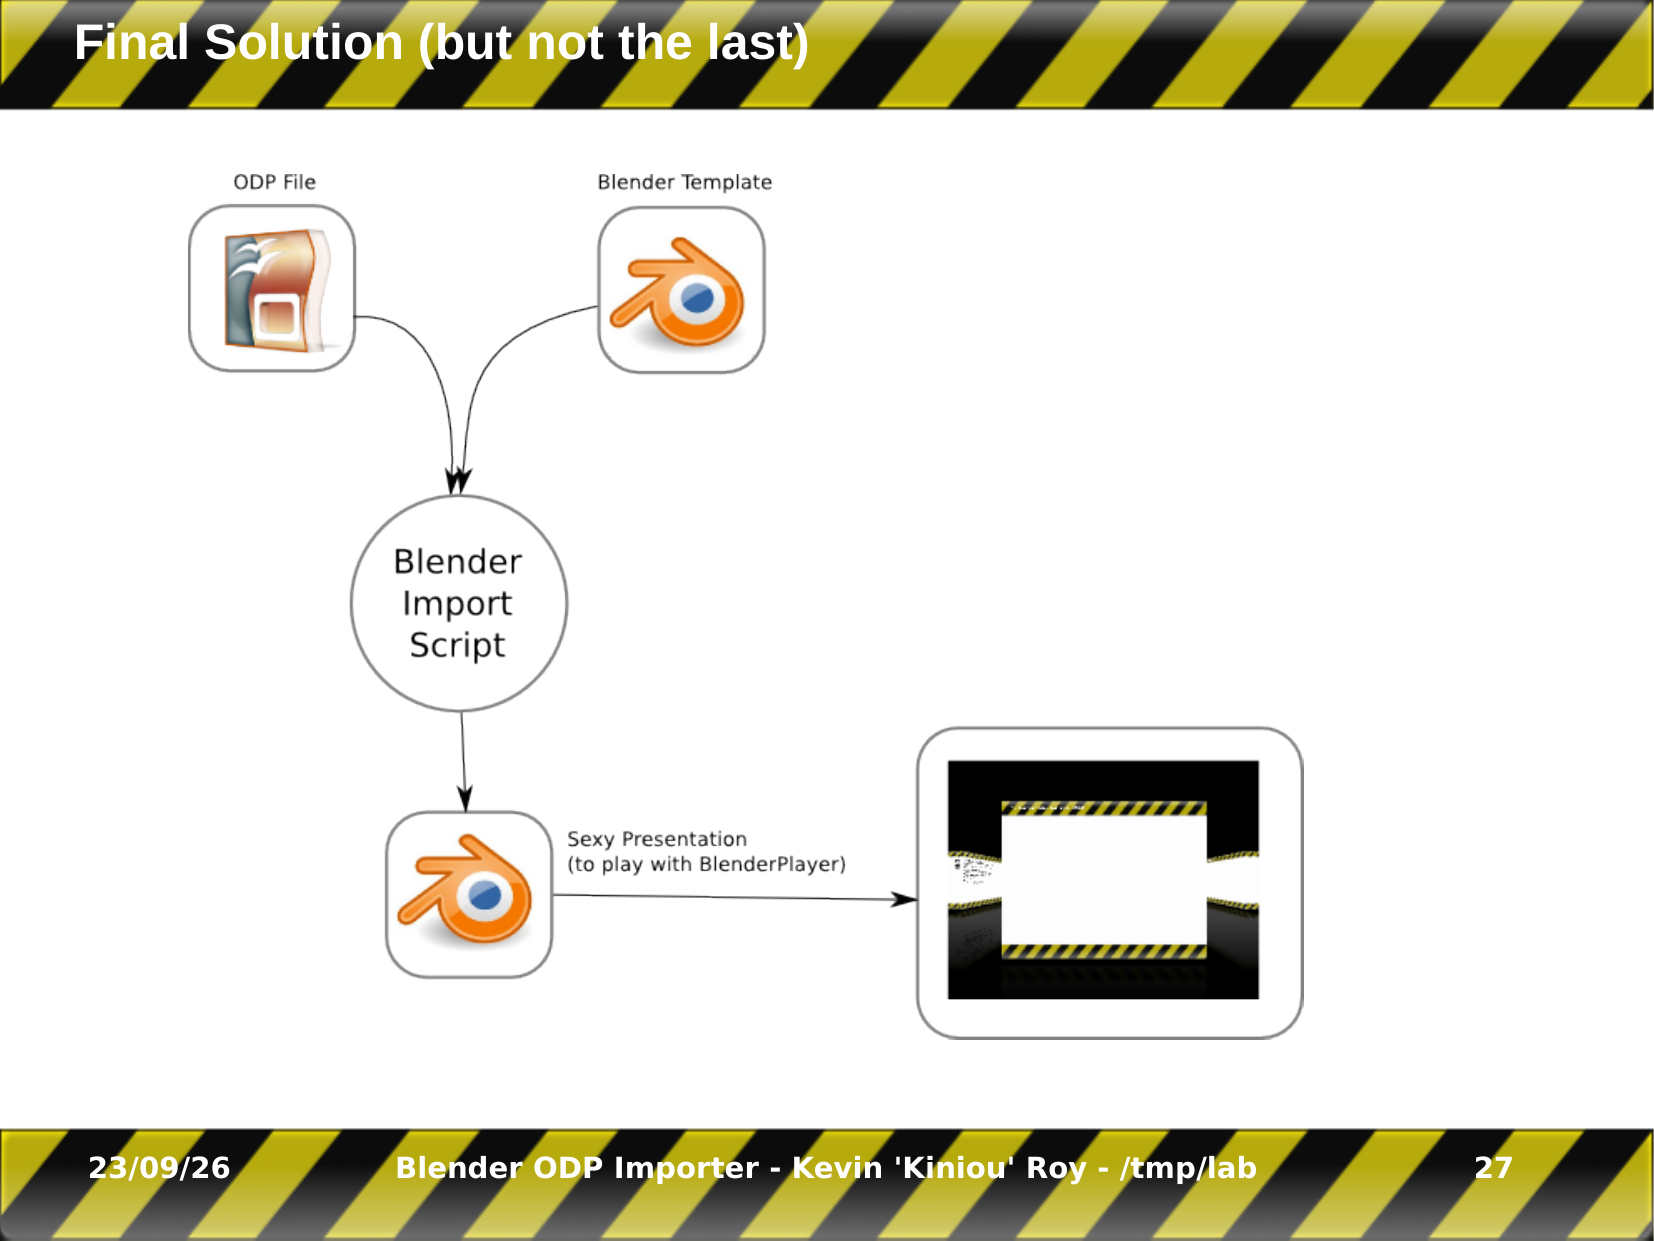

# Final Solution (but not the last)
Blender ODP Importer - Kevin 'Kiniou' Roy - /tmp/lab
27